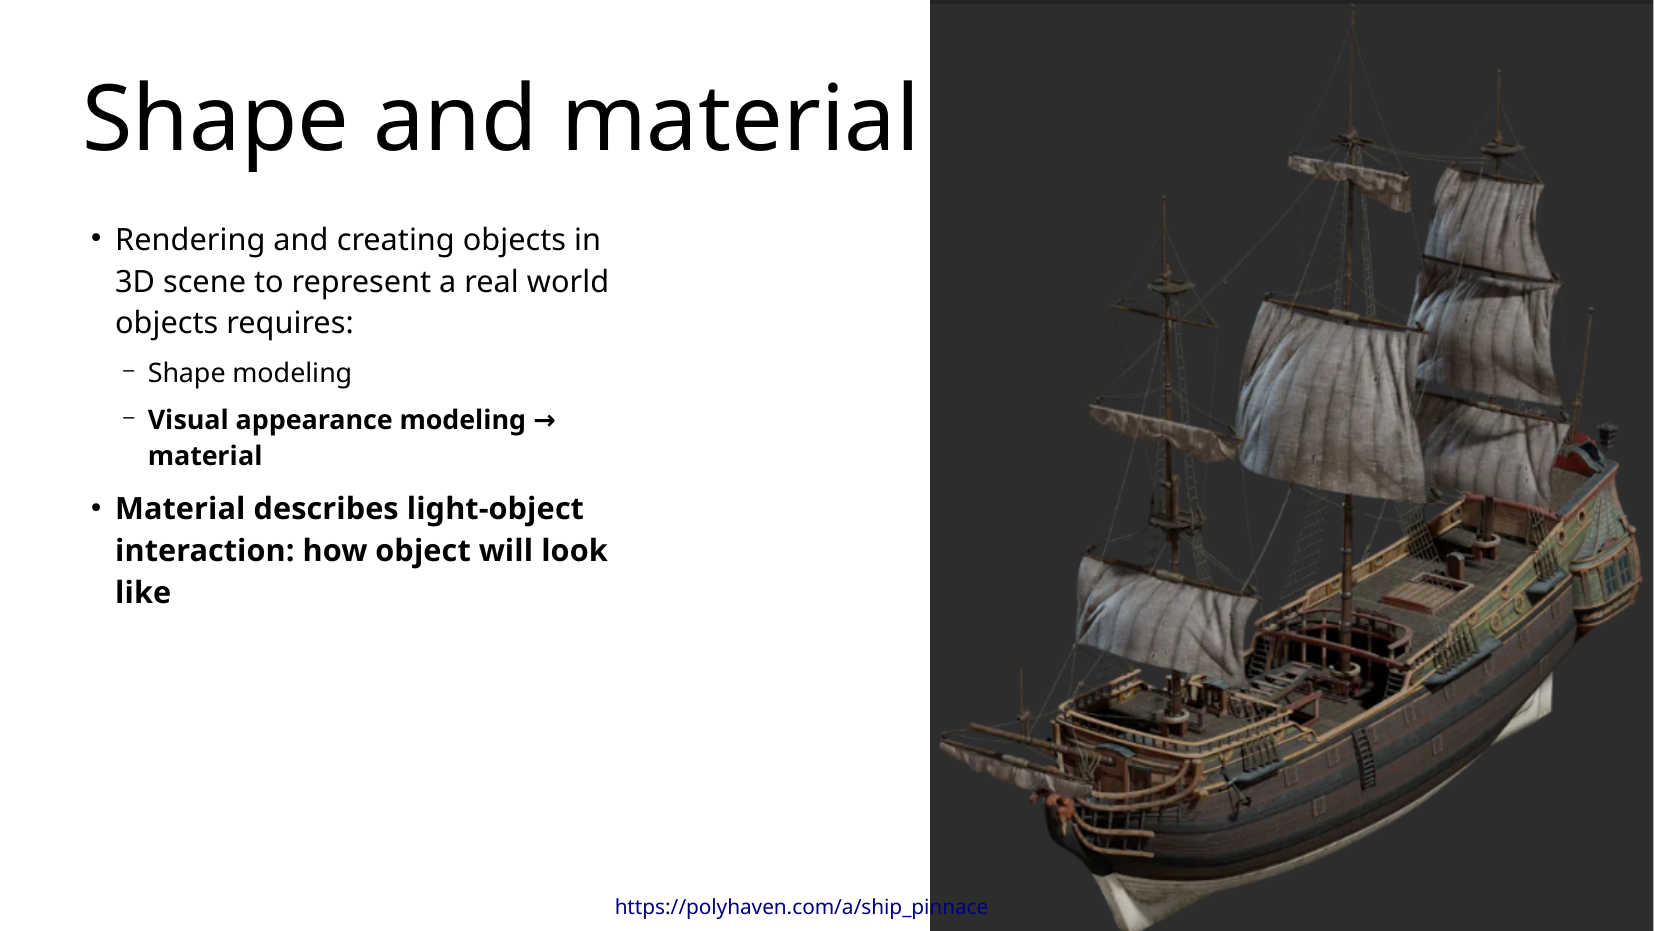

# Shape and material
Rendering and creating objects in 3D scene to represent a real world objects requires:
Shape modeling
Visual appearance modeling → material
Material describes light-object interaction: how object will look like
https://polyhaven.com/a/ship_pinnace